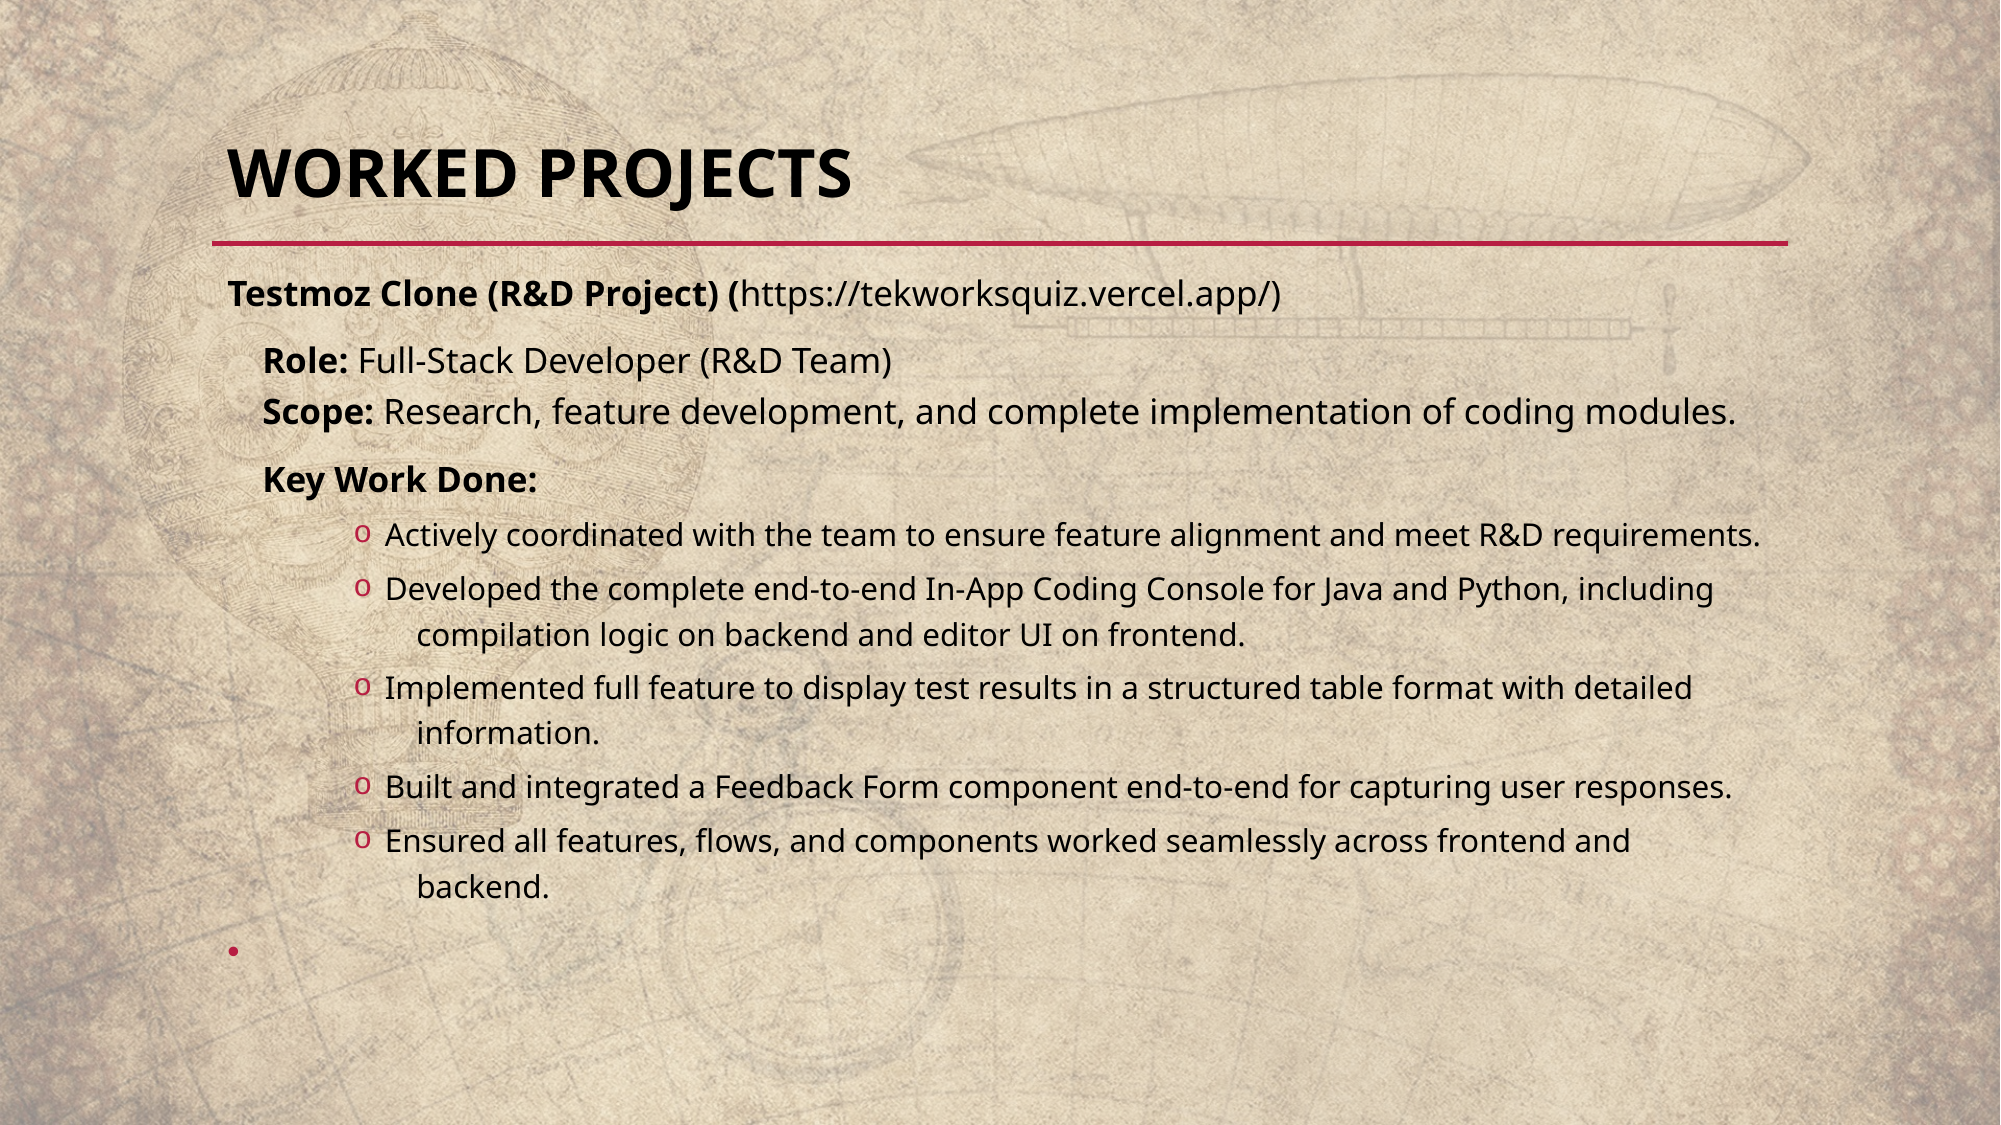

Worked Projects
# Testmoz Clone (R&D Project) (https://tekworksquiz.vercel.app/)
 Role: Full-Stack Developer (R&D Team)
 Scope: Research, feature development, and complete implementation of coding modules.
 Key Work Done:
Actively coordinated with the team to ensure feature alignment and meet R&D requirements.
Developed the complete end-to-end In-App Coding Console for Java and Python, including compilation logic on backend and editor UI on frontend.
Implemented full feature to display test results in a structured table format with detailed information.
Built and integrated a Feedback Form component end-to-end for capturing user responses.
Ensured all features, flows, and components worked seamlessly across frontend and backend.